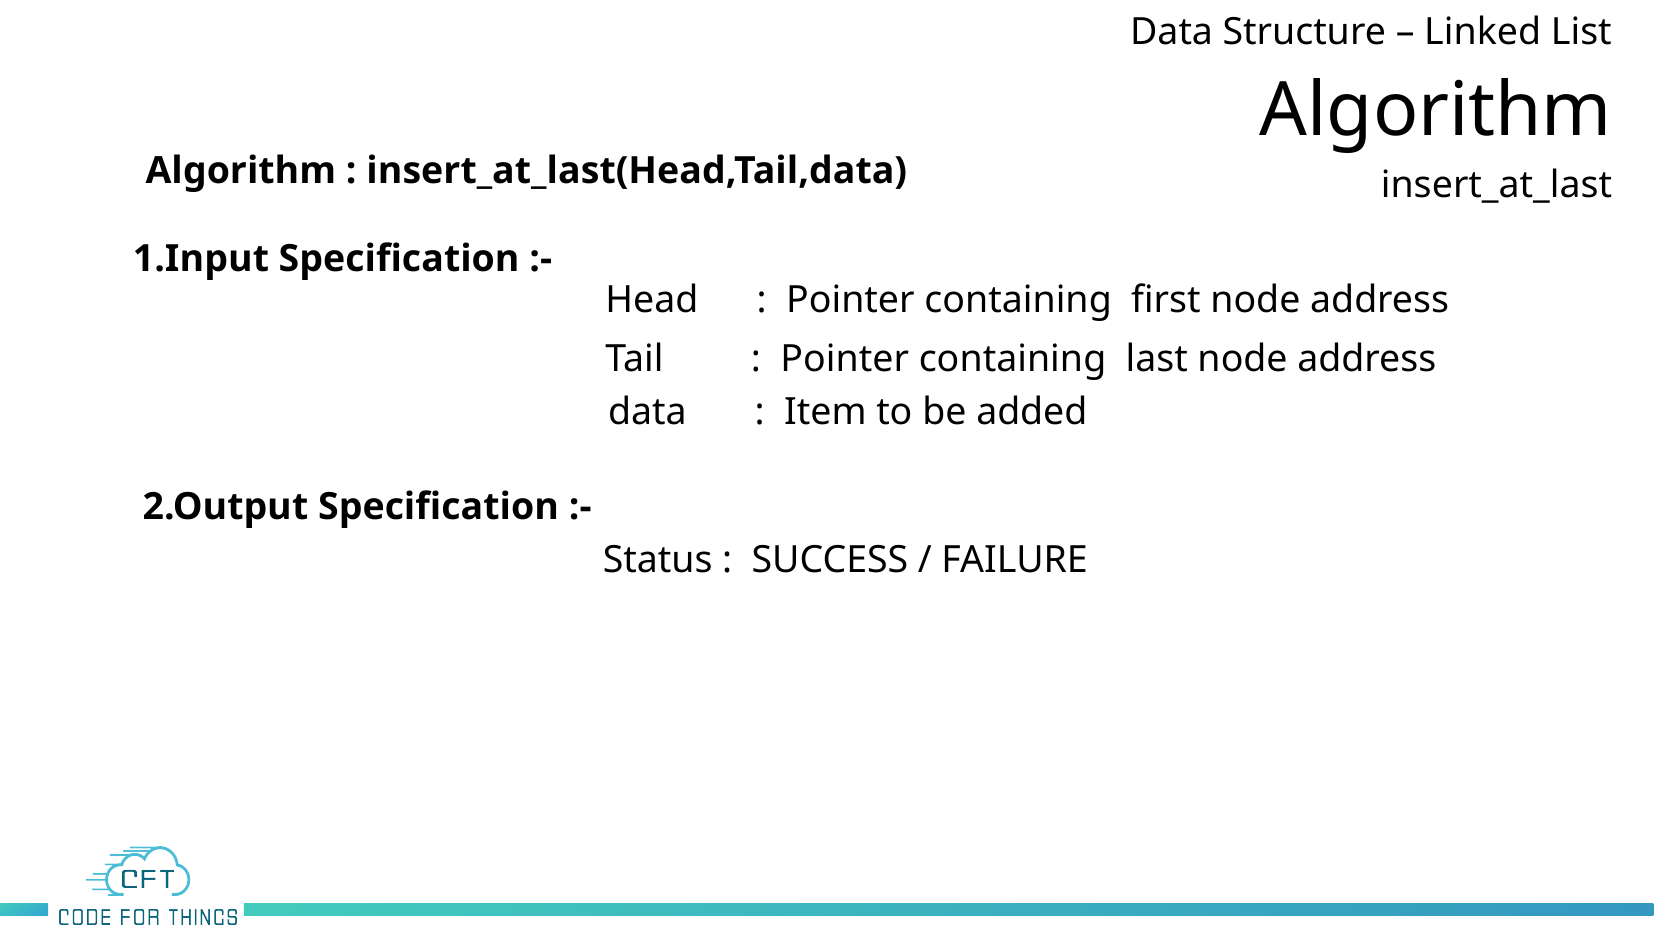

# Data Structure – Linked List Algorithm insert_at_last
Algorithm : insert_at_last(Head,Tail,data)
1.Input Specification :-
Head : Pointer containing first node address
Tail : Pointer containing last node address
data : Item to be added
 2.Output Specification :-
Status : SUCCESS / FAILURE